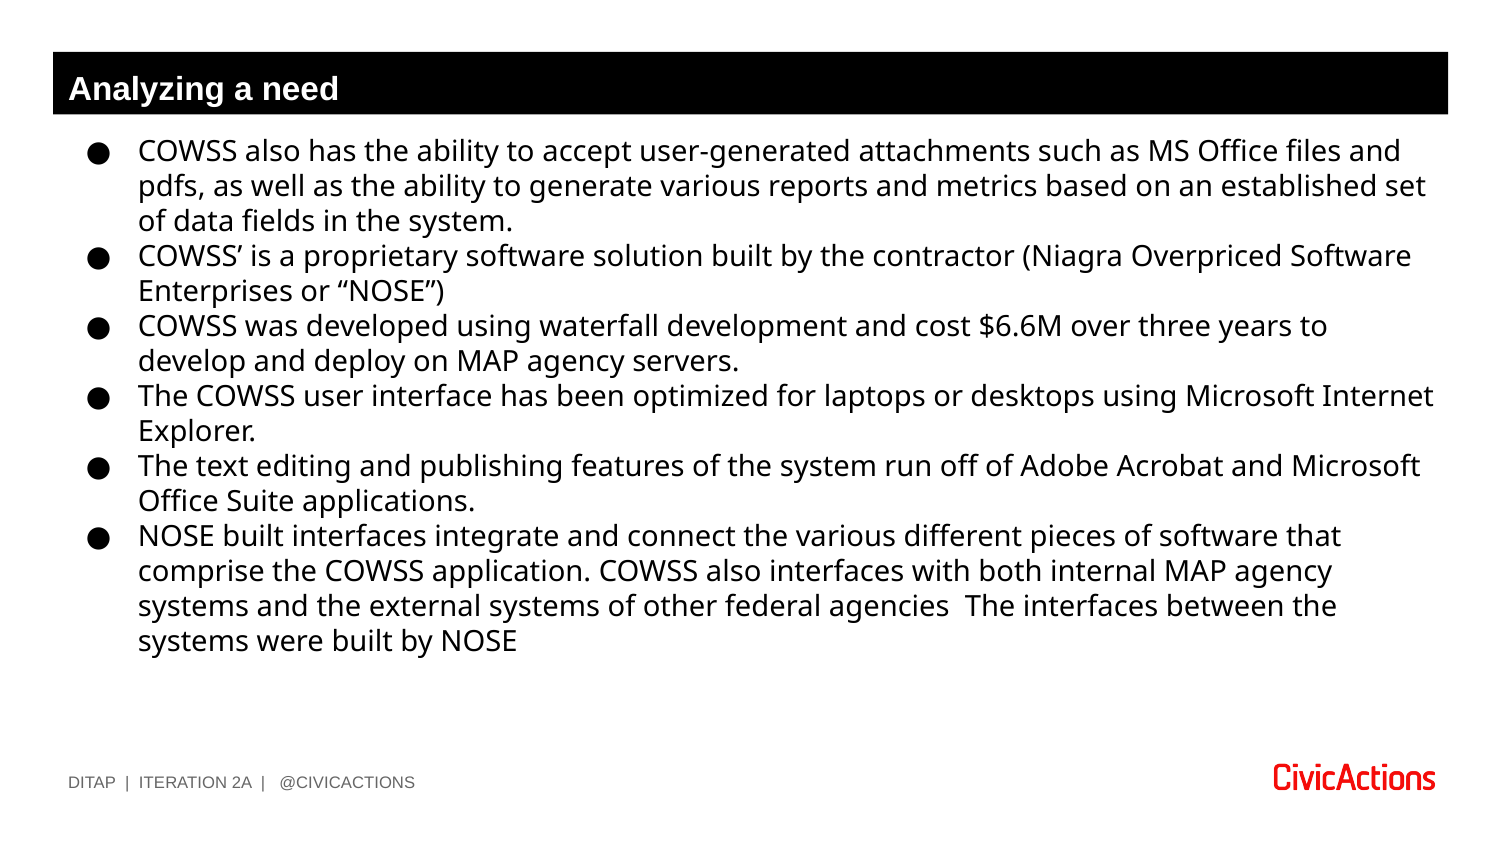

# Analyzing a need
COWSS also has the ability to accept user-generated attachments such as MS Office files and pdfs, as well as the ability to generate various reports and metrics based on an established set of data fields in the system.
COWSS’ is a proprietary software solution built by the contractor (Niagra Overpriced Software Enterprises or “NOSE”)
COWSS was developed using waterfall development and cost $6.6M over three years to develop and deploy on MAP agency servers.
The COWSS user interface has been optimized for laptops or desktops using Microsoft Internet Explorer.
The text editing and publishing features of the system run off of Adobe Acrobat and Microsoft Office Suite applications.
NOSE built interfaces integrate and connect the various different pieces of software that comprise the COWSS application. COWSS also interfaces with both internal MAP agency systems and the external systems of other federal agencies The interfaces between the systems were built by NOSE